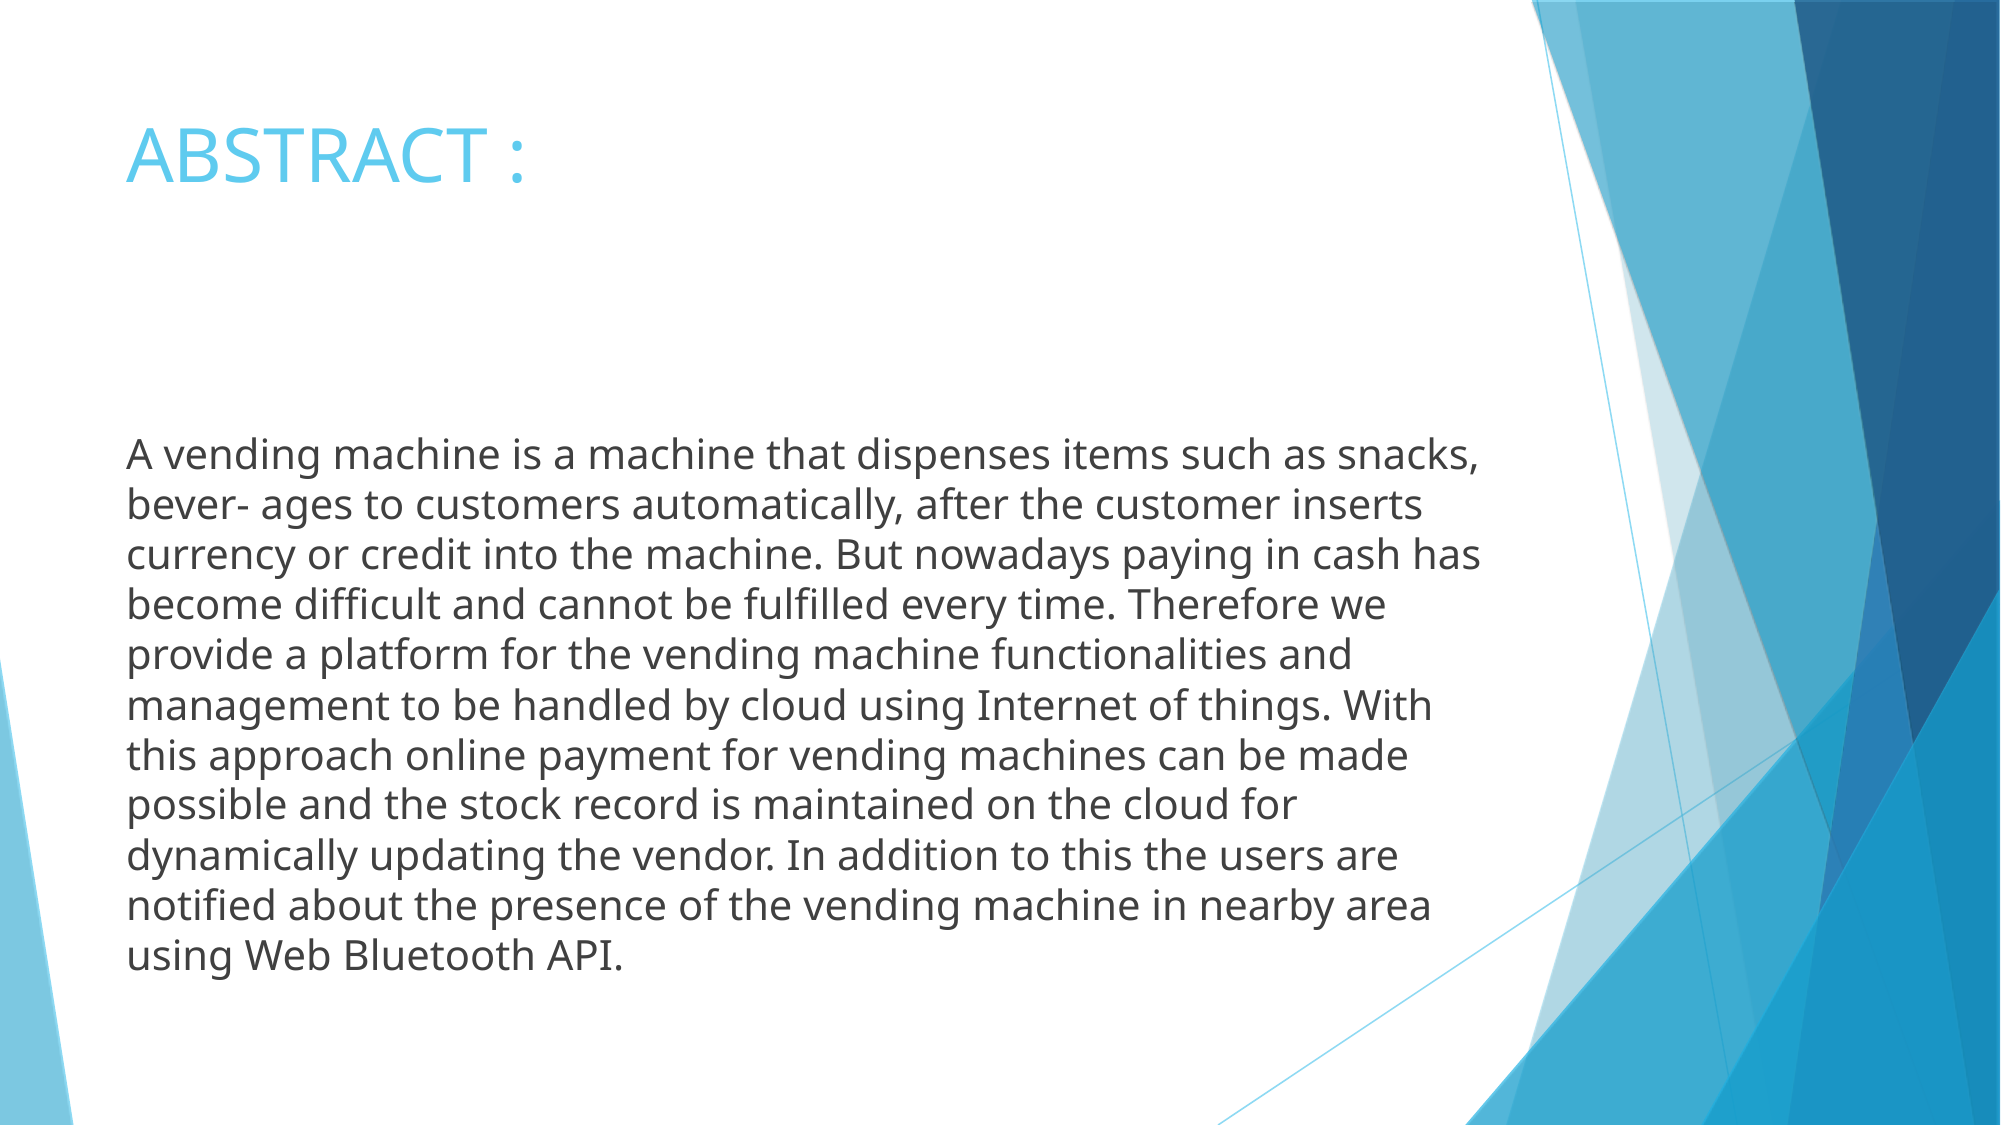

# ABSTRACT :
A vending machine is a machine that dispenses items such as snacks, bever- ages to customers automatically, after the customer inserts currency or credit into the machine. But nowadays paying in cash has become difﬁcult and cannot be fulﬁlled every time. Therefore we provide a platform for the vending machine functionalities and management to be handled by cloud using Internet of things. With this approach online payment for vending machines can be made possible and the stock record is maintained on the cloud for dynamically updating the vendor. In addition to this the users are notiﬁed about the presence of the vending machine in nearby area using Web Bluetooth API.